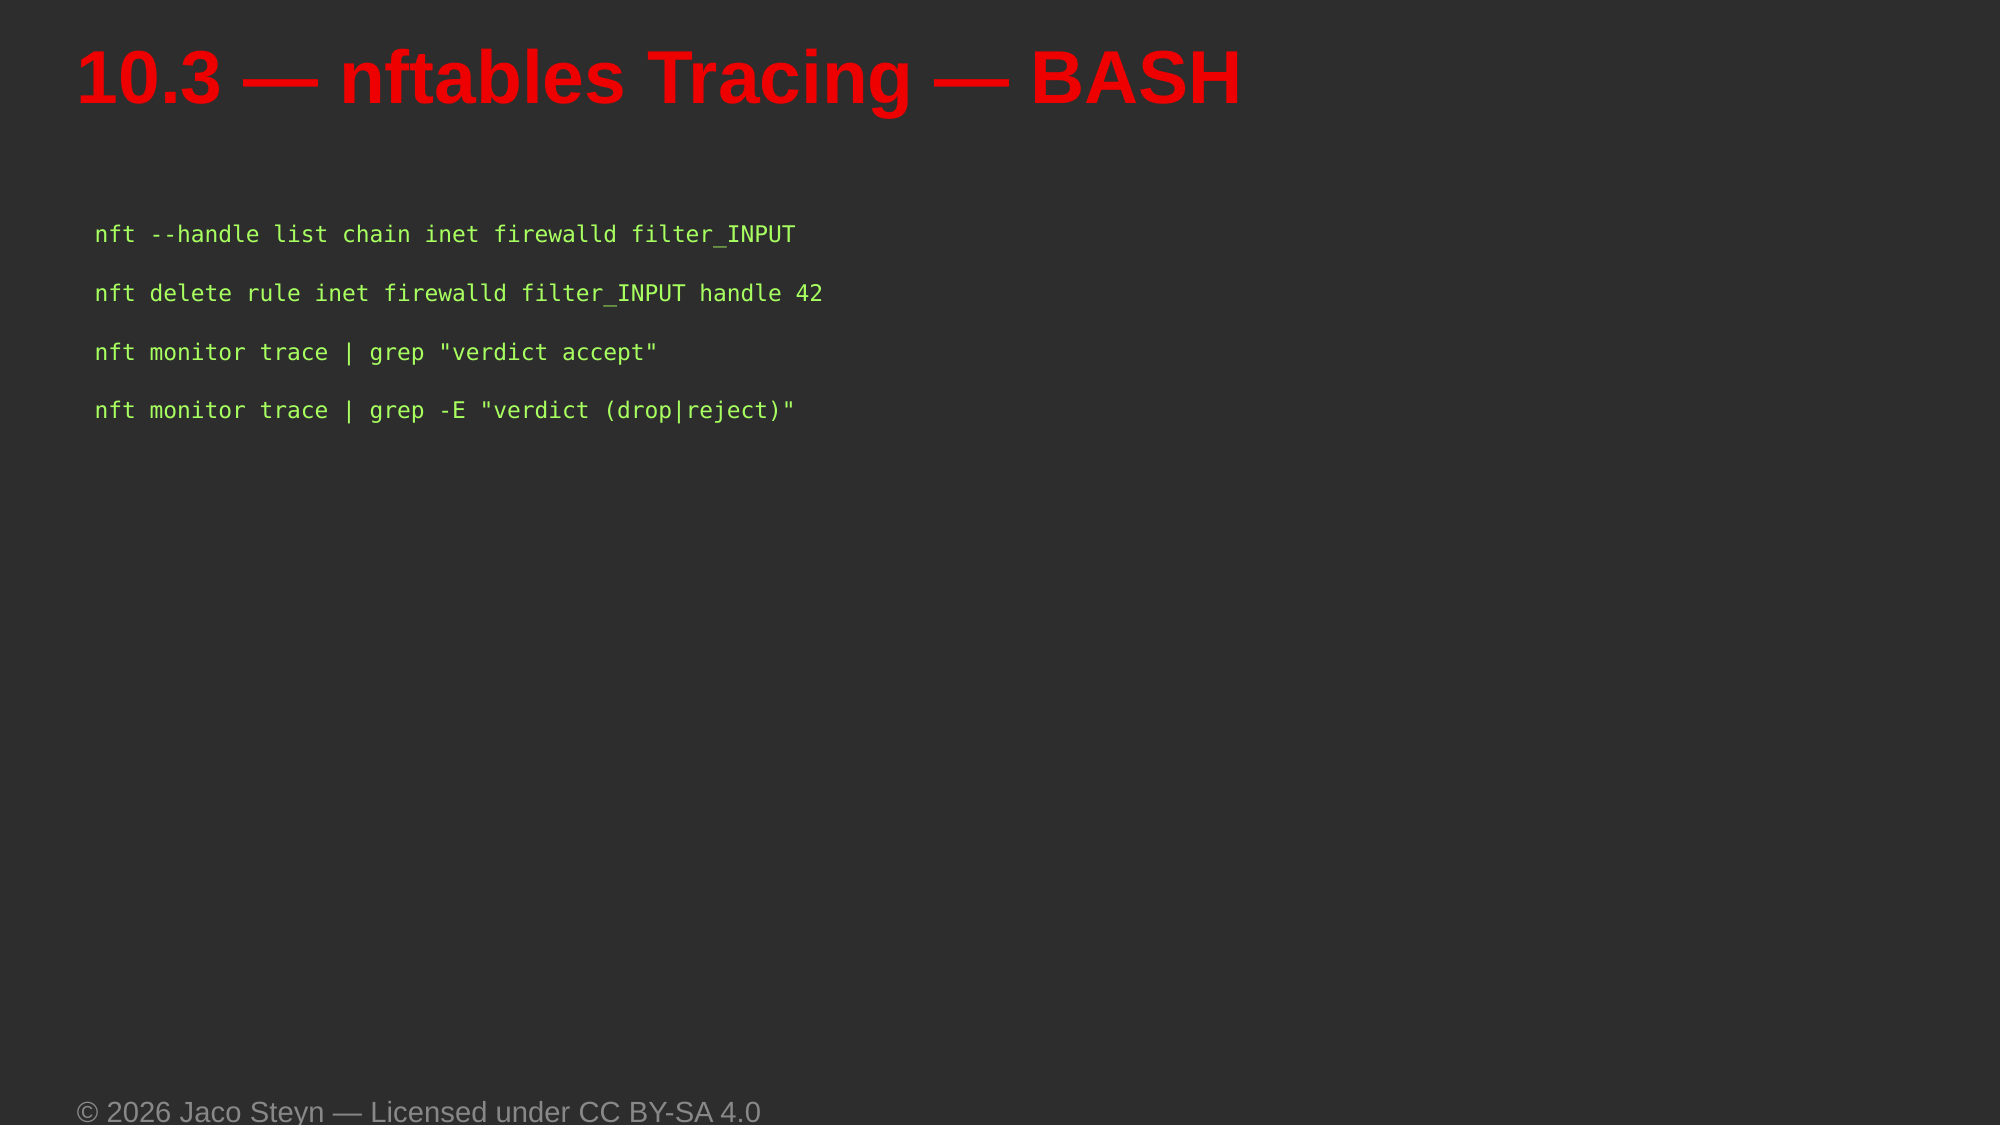

10.3 — nftables Tracing — BASH
nft --handle list chain inet firewalld filter_INPUT
nft delete rule inet firewalld filter_INPUT handle 42
nft monitor trace | grep "verdict accept"
nft monitor trace | grep -E "verdict (drop|reject)"
© 2026 Jaco Steyn — Licensed under CC BY-SA 4.0